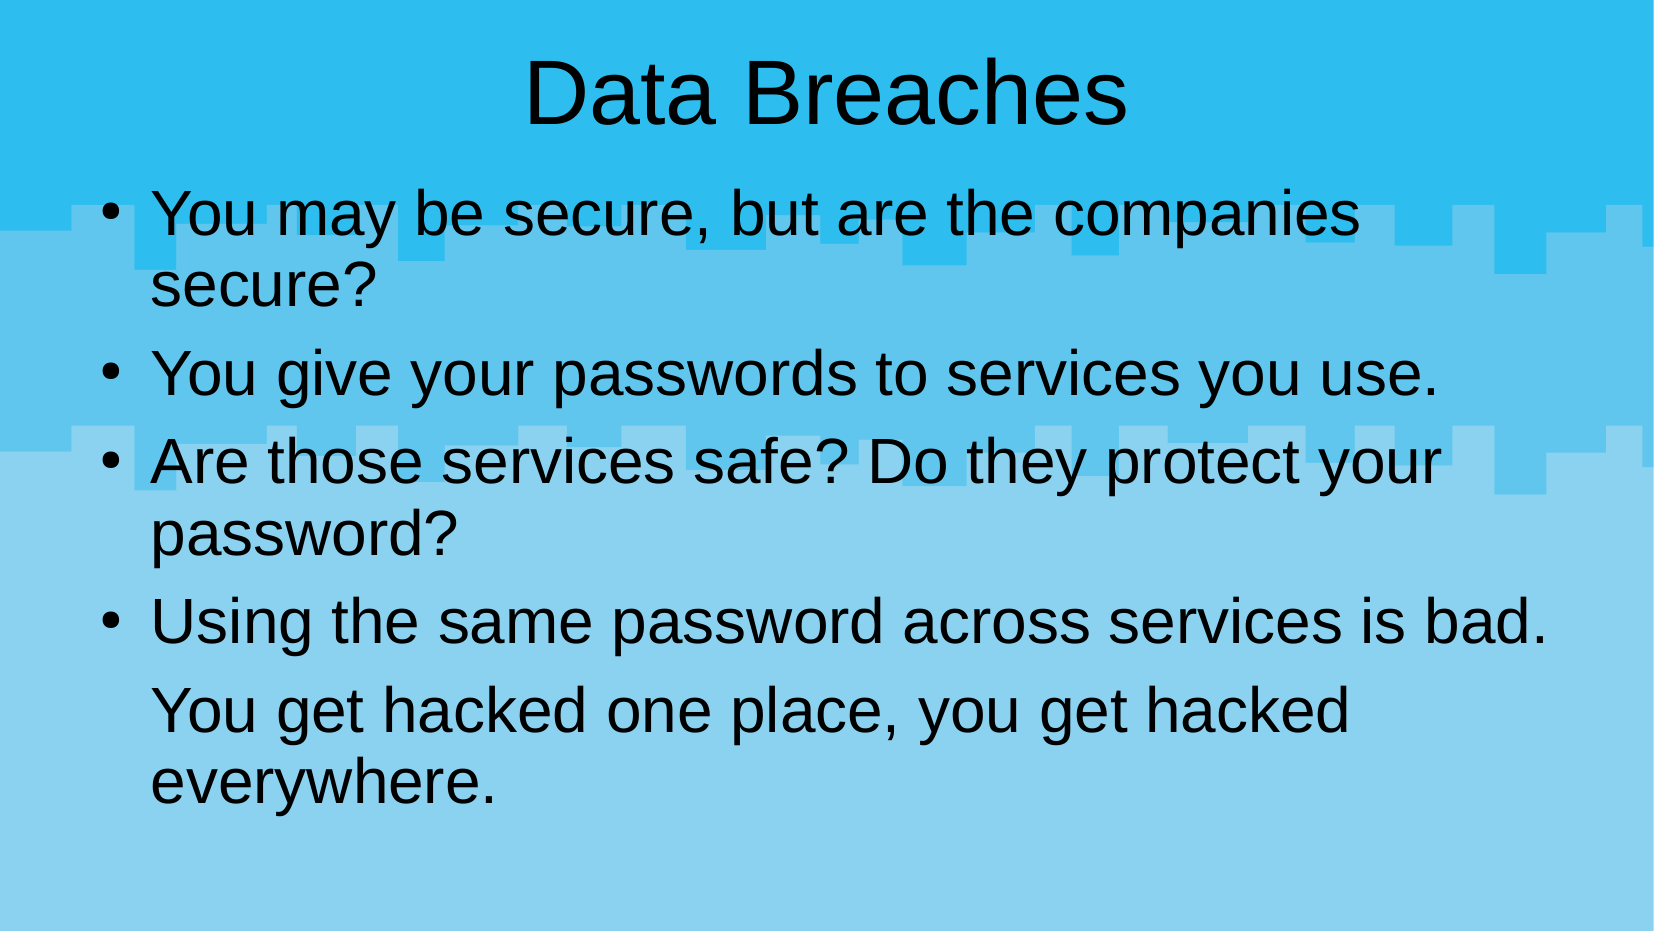

# Data Breaches
You may be secure, but are the companies secure?
You give your passwords to services you use.
Are those services safe? Do they protect your password?
Using the same password across services is bad.
You get hacked one place, you get hacked everywhere.